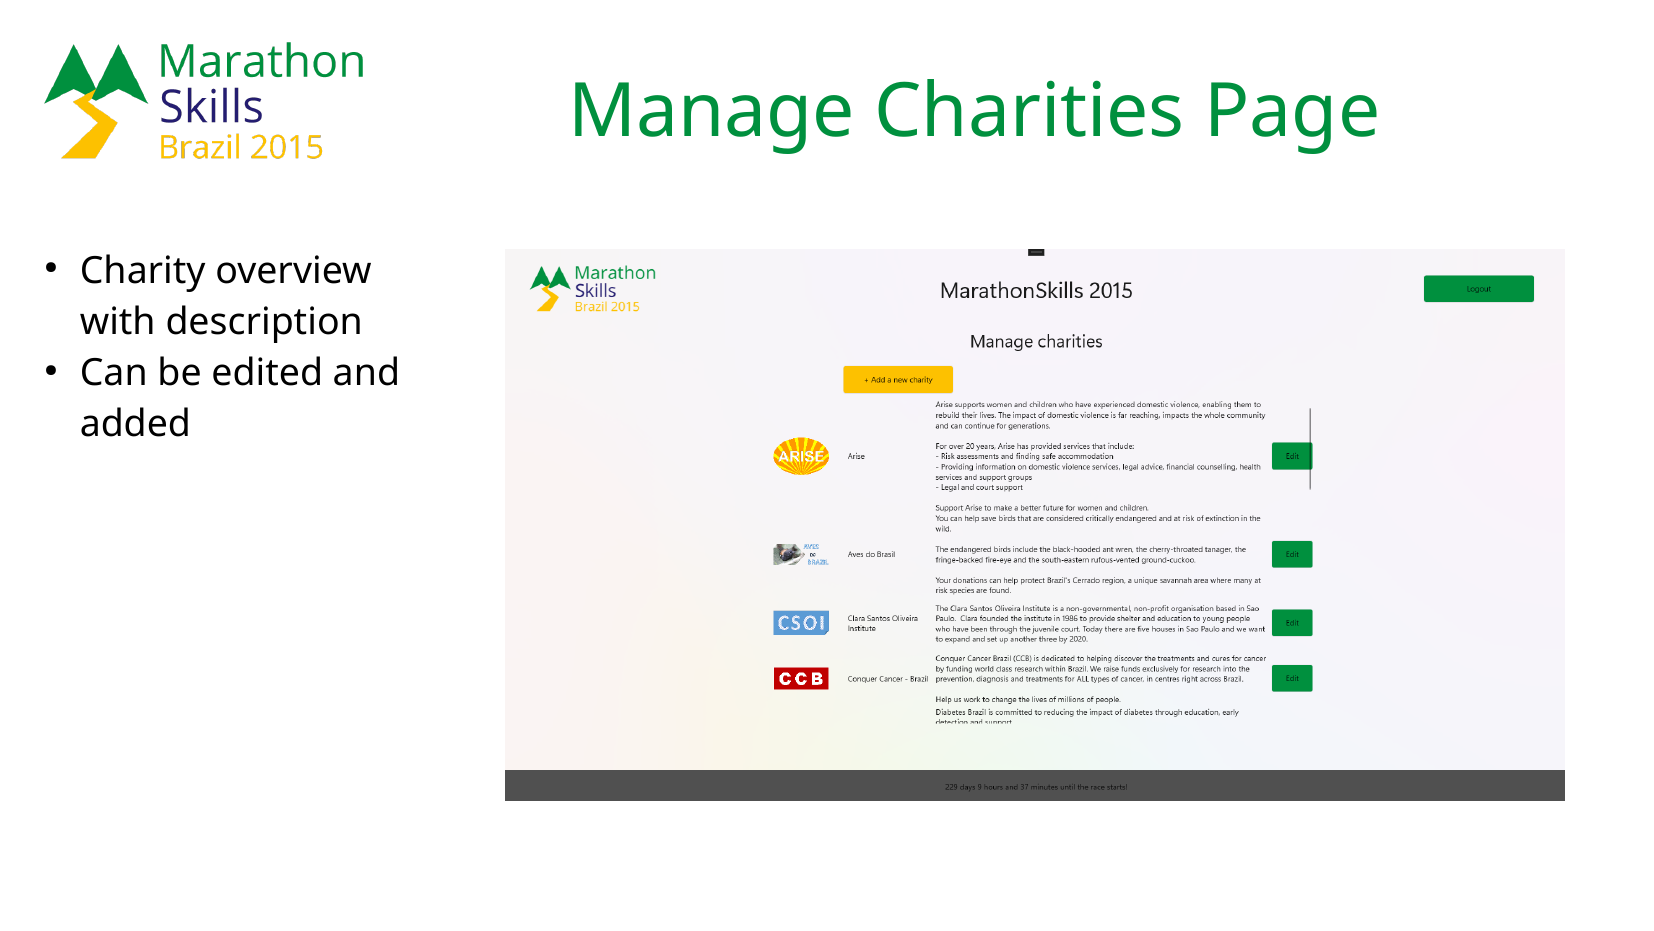

# Manage Charities Page
Charity overview with description
Can be edited and added